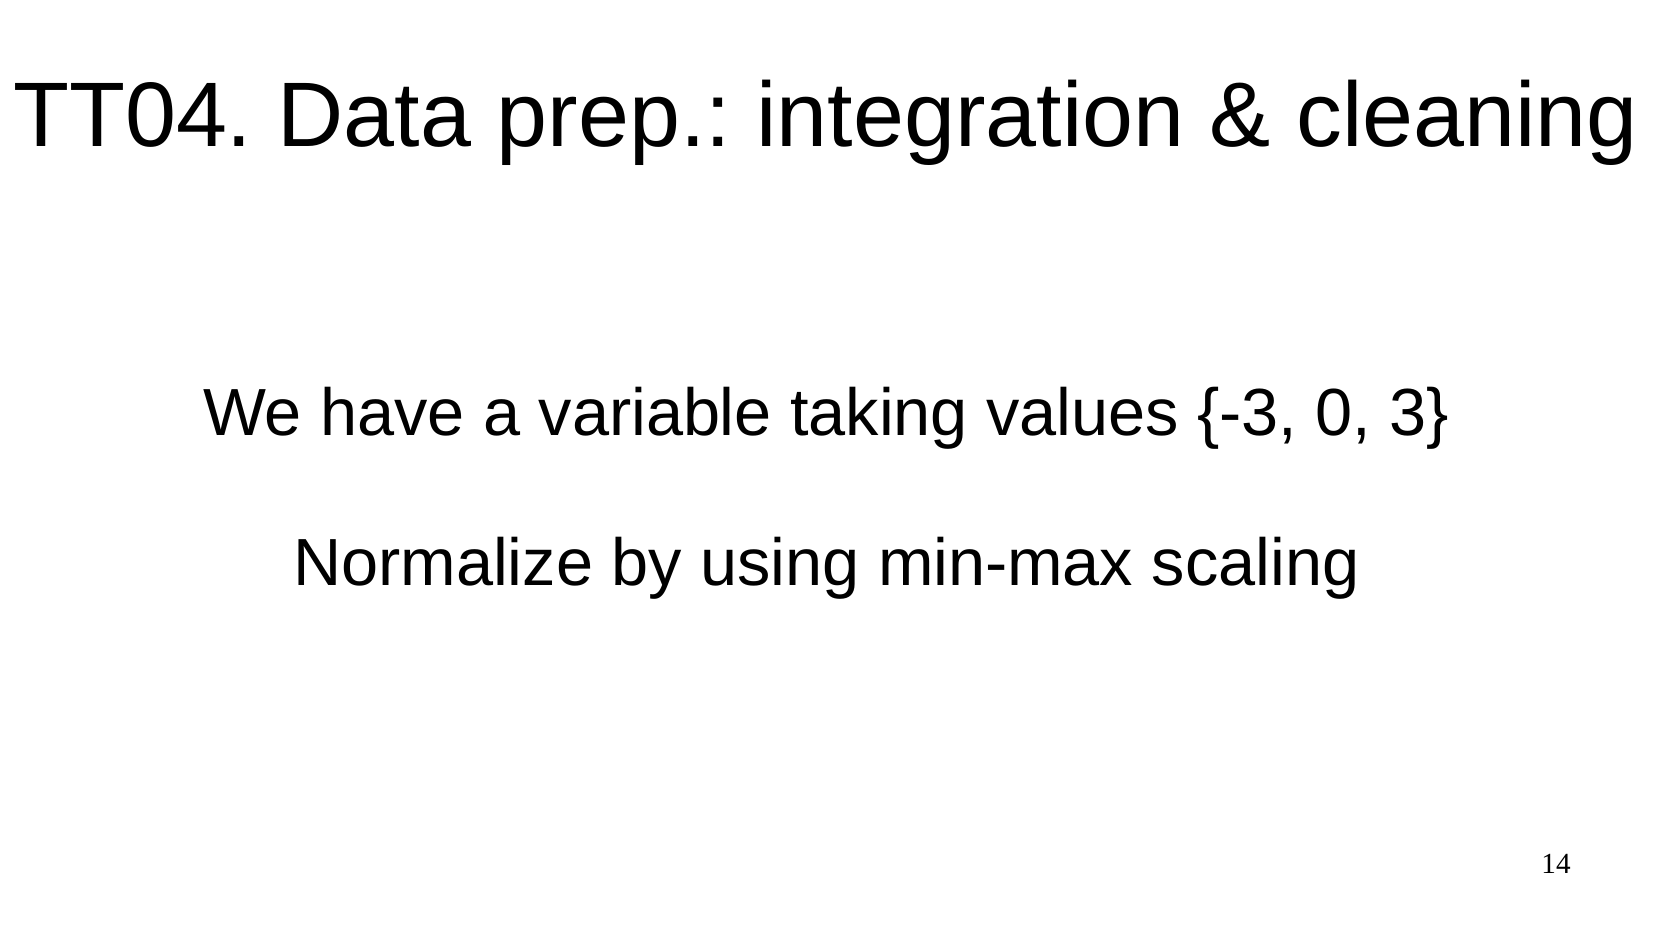

TT04. Data prep.: integration & cleaning
# We have a variable taking values {-3, 0, 3}
Normalize by using min-max scaling
14